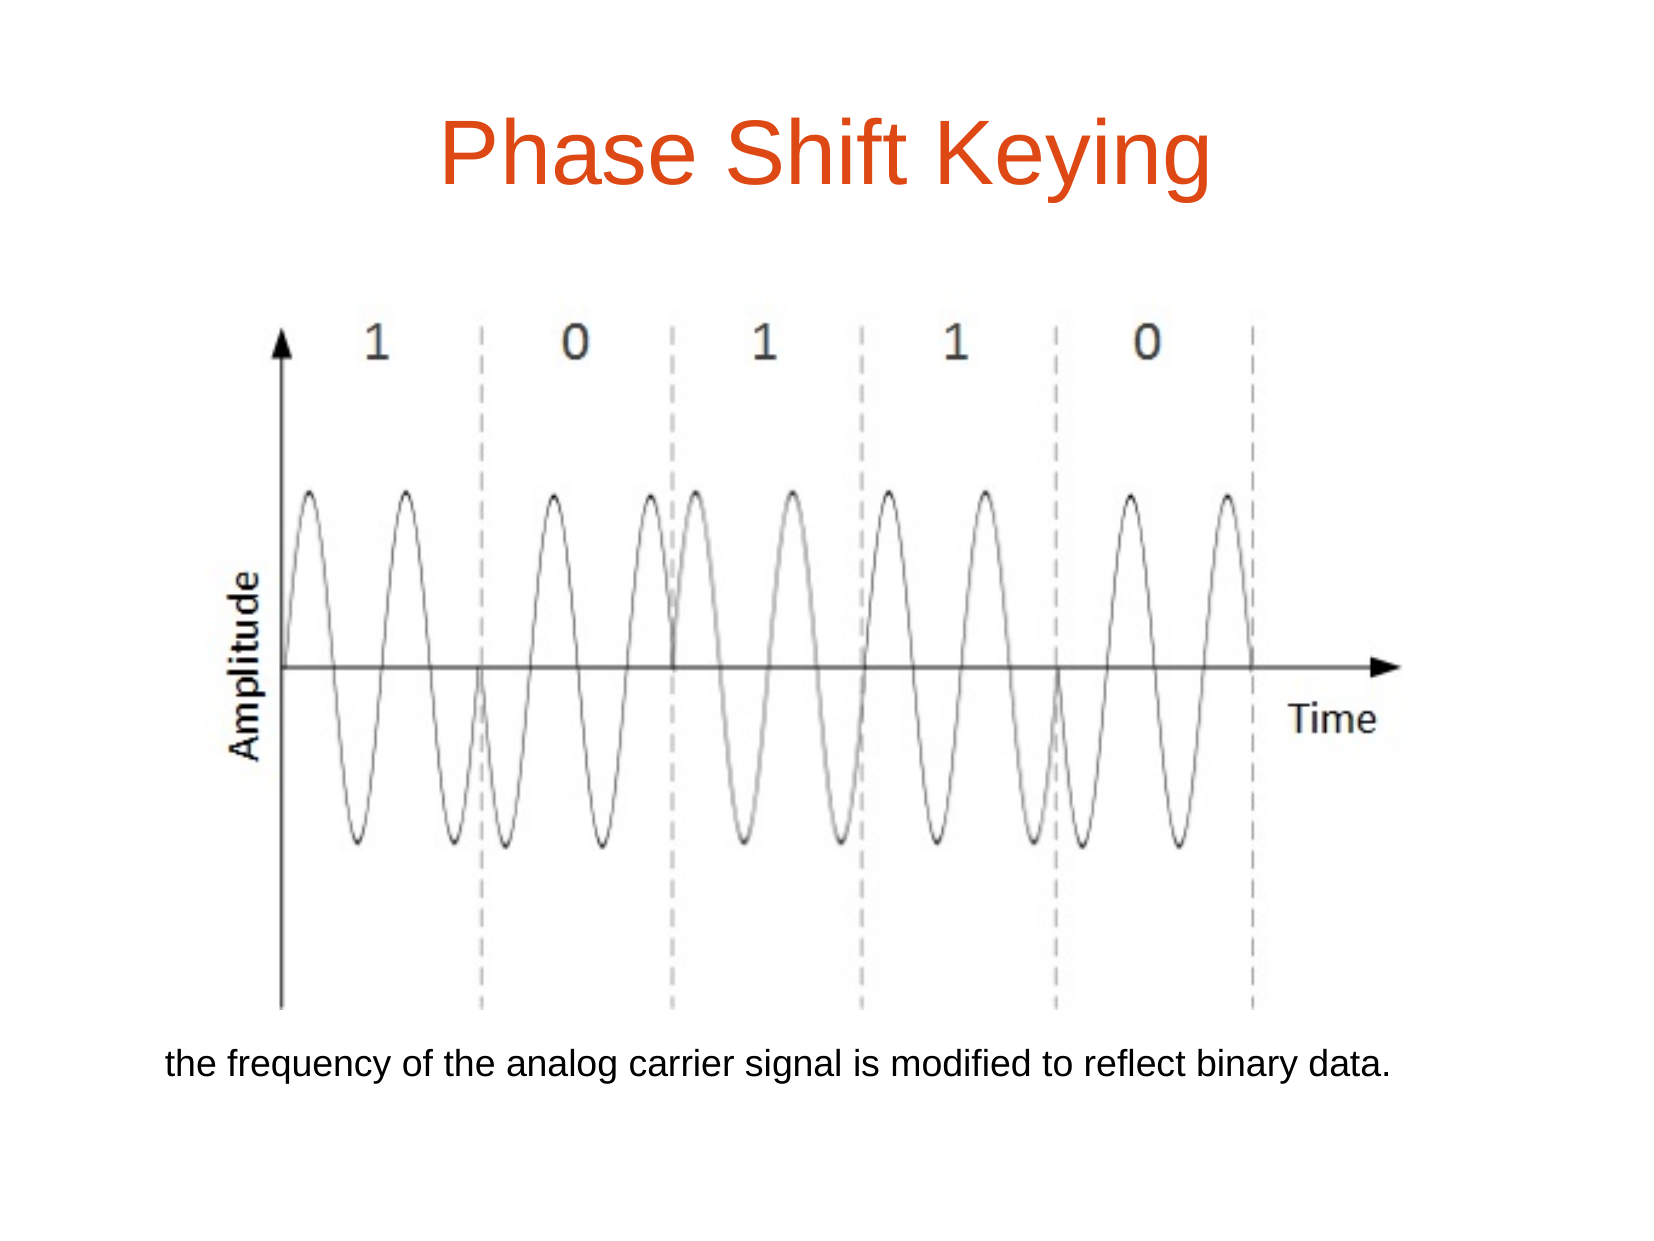

# Phase Shift Keying
the frequency of the analog carrier signal is modified to reflect binary data.